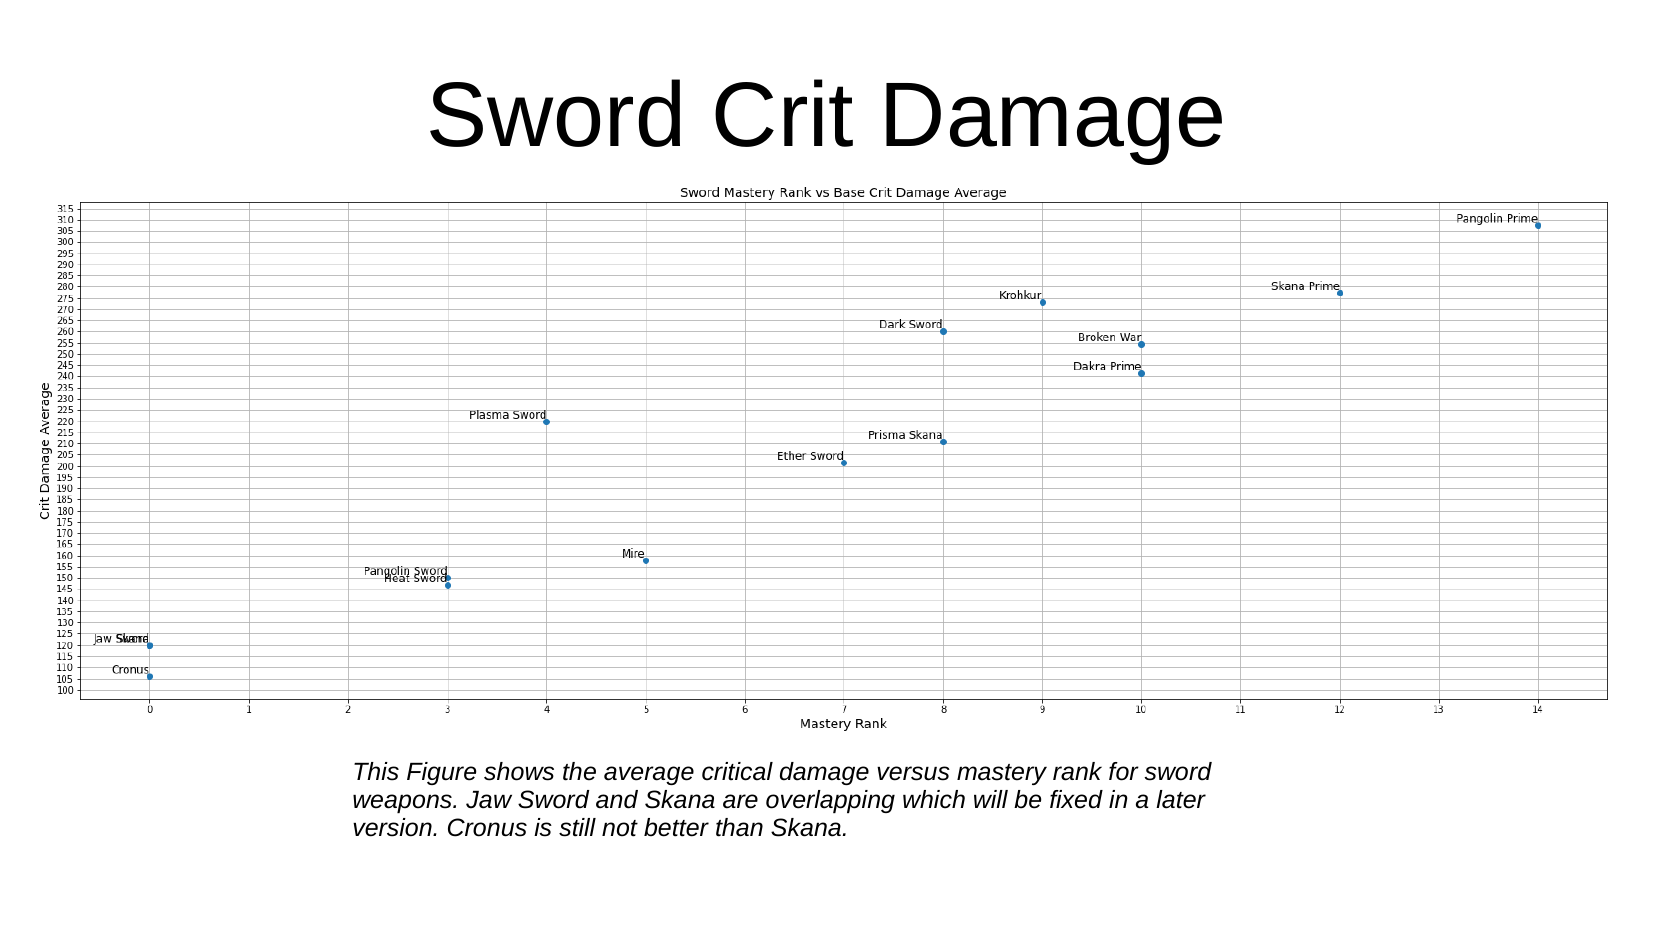

# Sword Crit Damage
This Figure shows the average critical damage versus mastery rank for sword weapons. Jaw Sword and Skana are overlapping which will be fixed in a later version. Cronus is still not better than Skana.